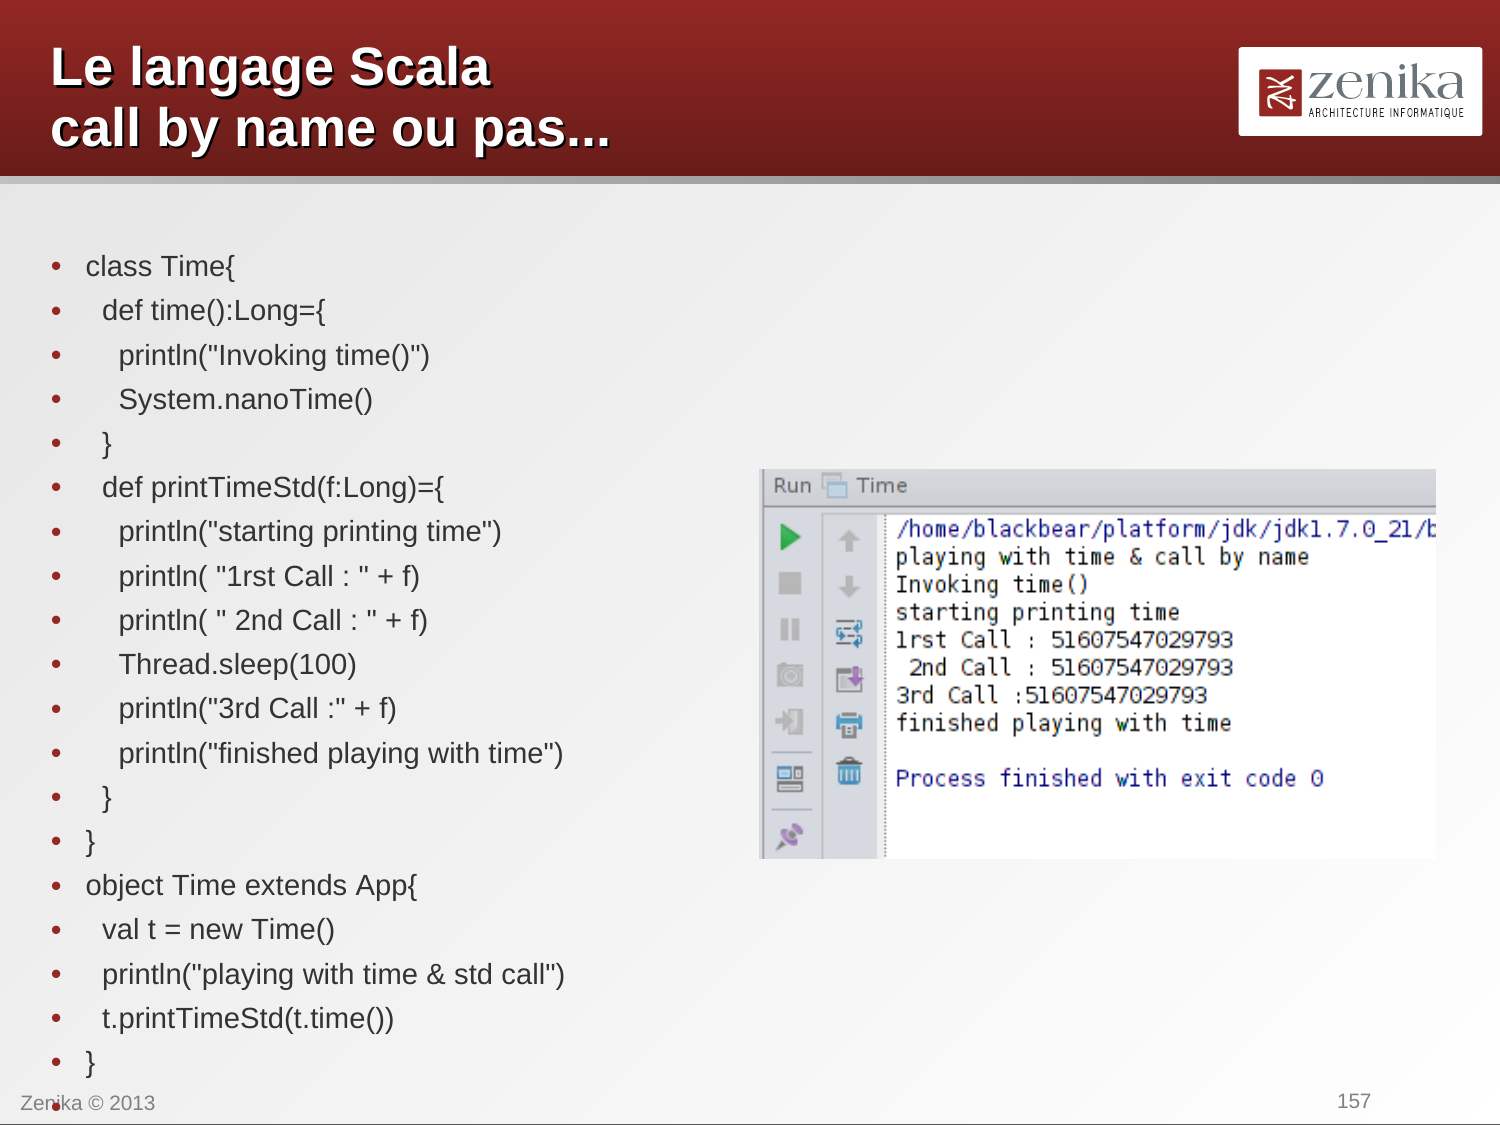

# Le langage Scala call by name ou pas...
class Time{
 def time():Long={
 println("Invoking time()")
 System.nanoTime()
 }
 def printTimeStd(f:Long)={
 println("starting printing time")
 println( "1rst Call : " + f)
 println( " 2nd Call : " + f)
 Thread.sleep(100)
 println("3rd Call :" + f)
 println("finished playing with time")
 }
}
object Time extends App{
 val t = new Time()
 println("playing with time & std call")
 t.printTimeStd(t.time())
}